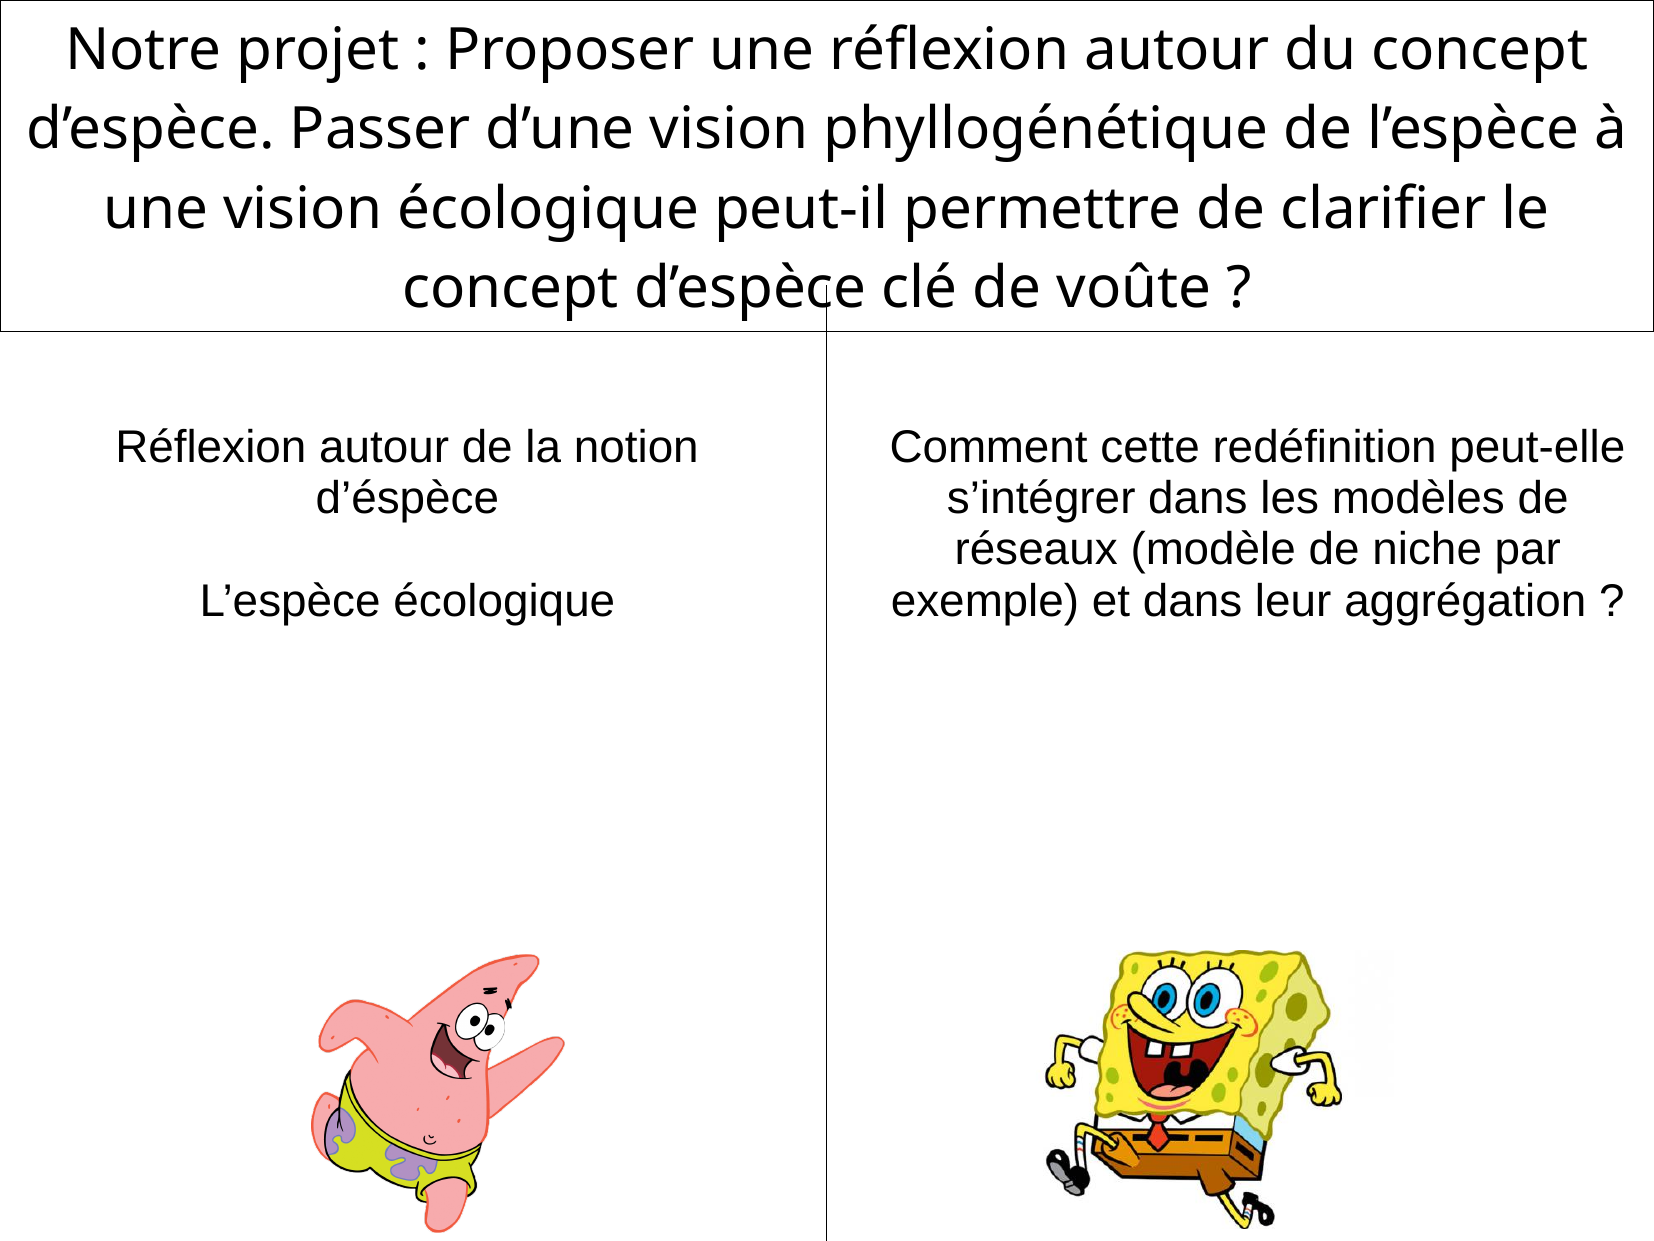

Notre projet : Proposer une réflexion autour du concept d’espèce. Passer d’une vision phyllogénétique de l’espèce à une vision écologique peut-il permettre de clarifier le concept d’espèce clé de voûte ?
Réflexion autour de la notion d’éspèce
L’espèce écologique
Comment cette redéfinition peut-elle s’intégrer dans les modèles de réseaux (modèle de niche par exemple) et dans leur aggrégation ?